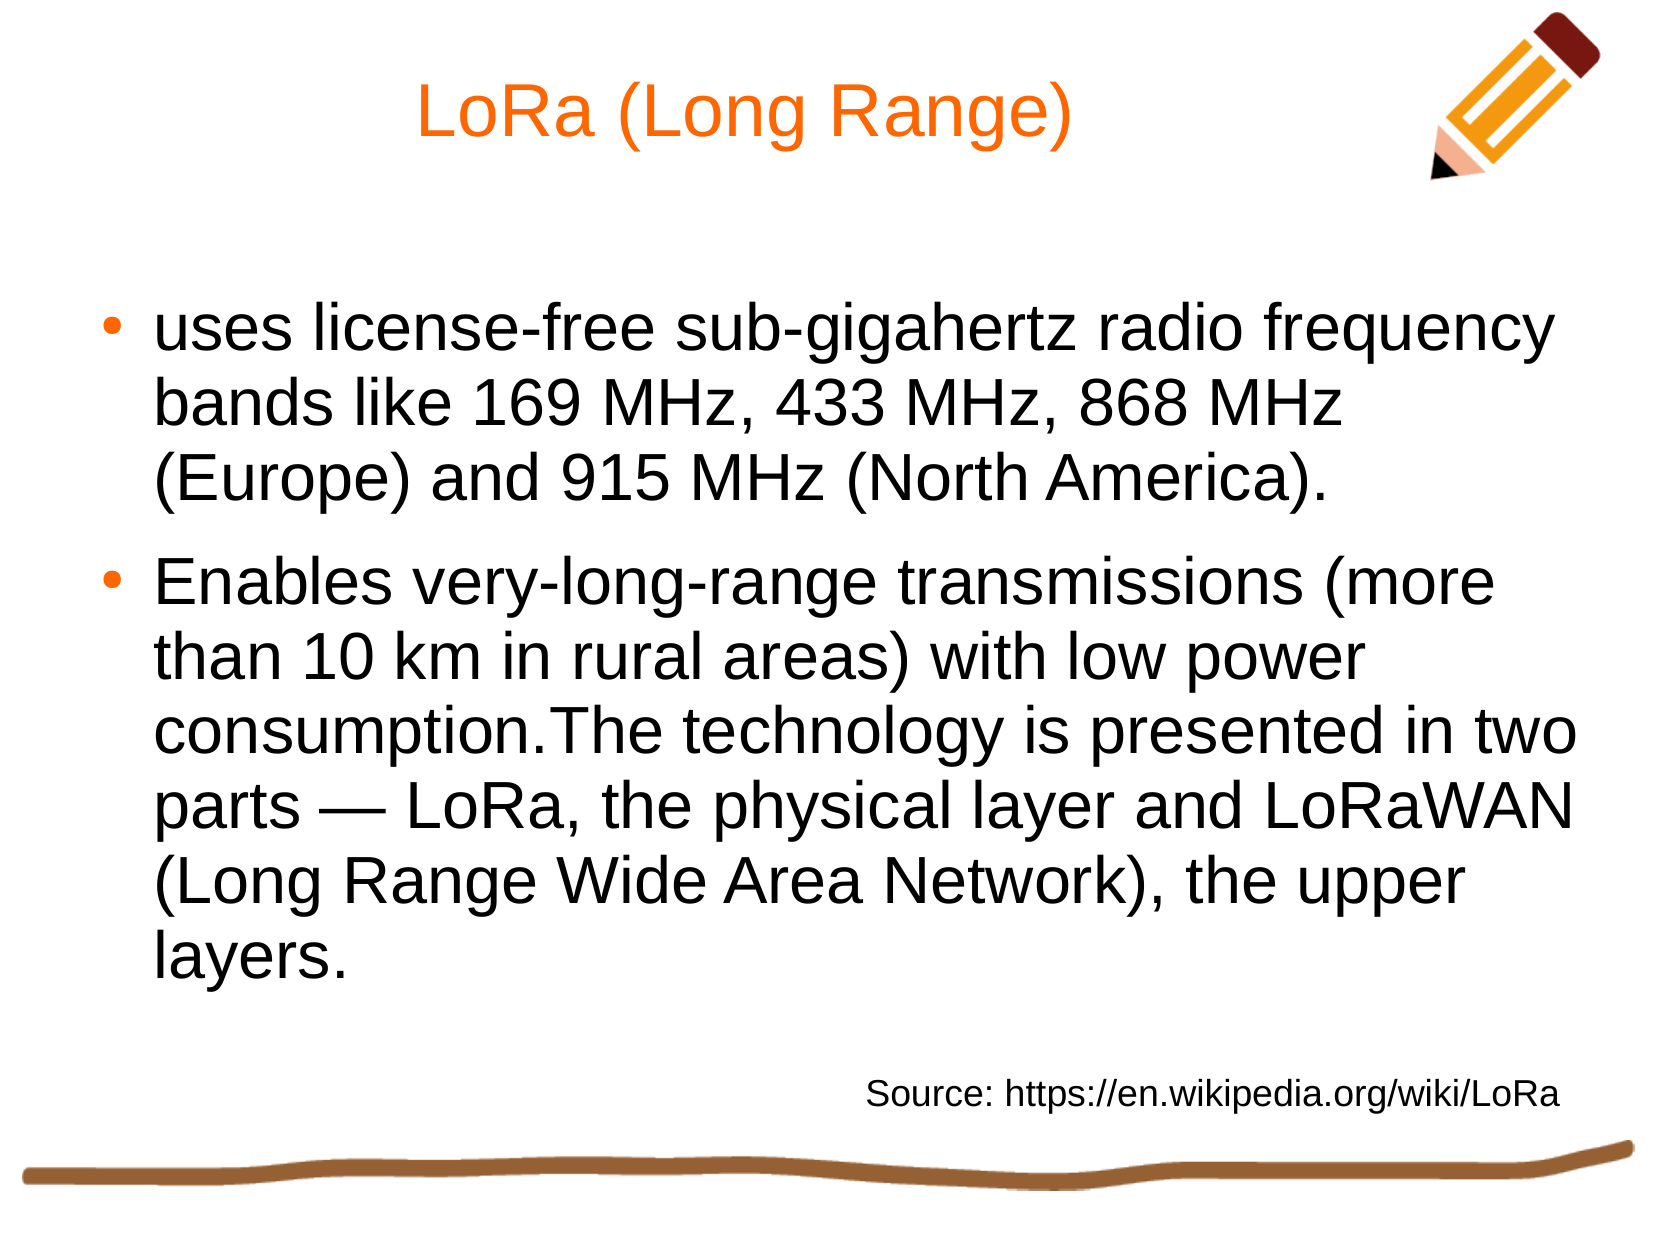

# LoRa (Long Range)
uses license-free sub-gigahertz radio frequency bands like 169 MHz, 433 MHz, 868 MHz (Europe) and 915 MHz (North America).
Enables very-long-range transmissions (more than 10 km in rural areas) with low power consumption.The technology is presented in two parts — LoRa, the physical layer and LoRaWAN (Long Range Wide Area Network), the upper layers.
Source: https://en.wikipedia.org/wiki/LoRa